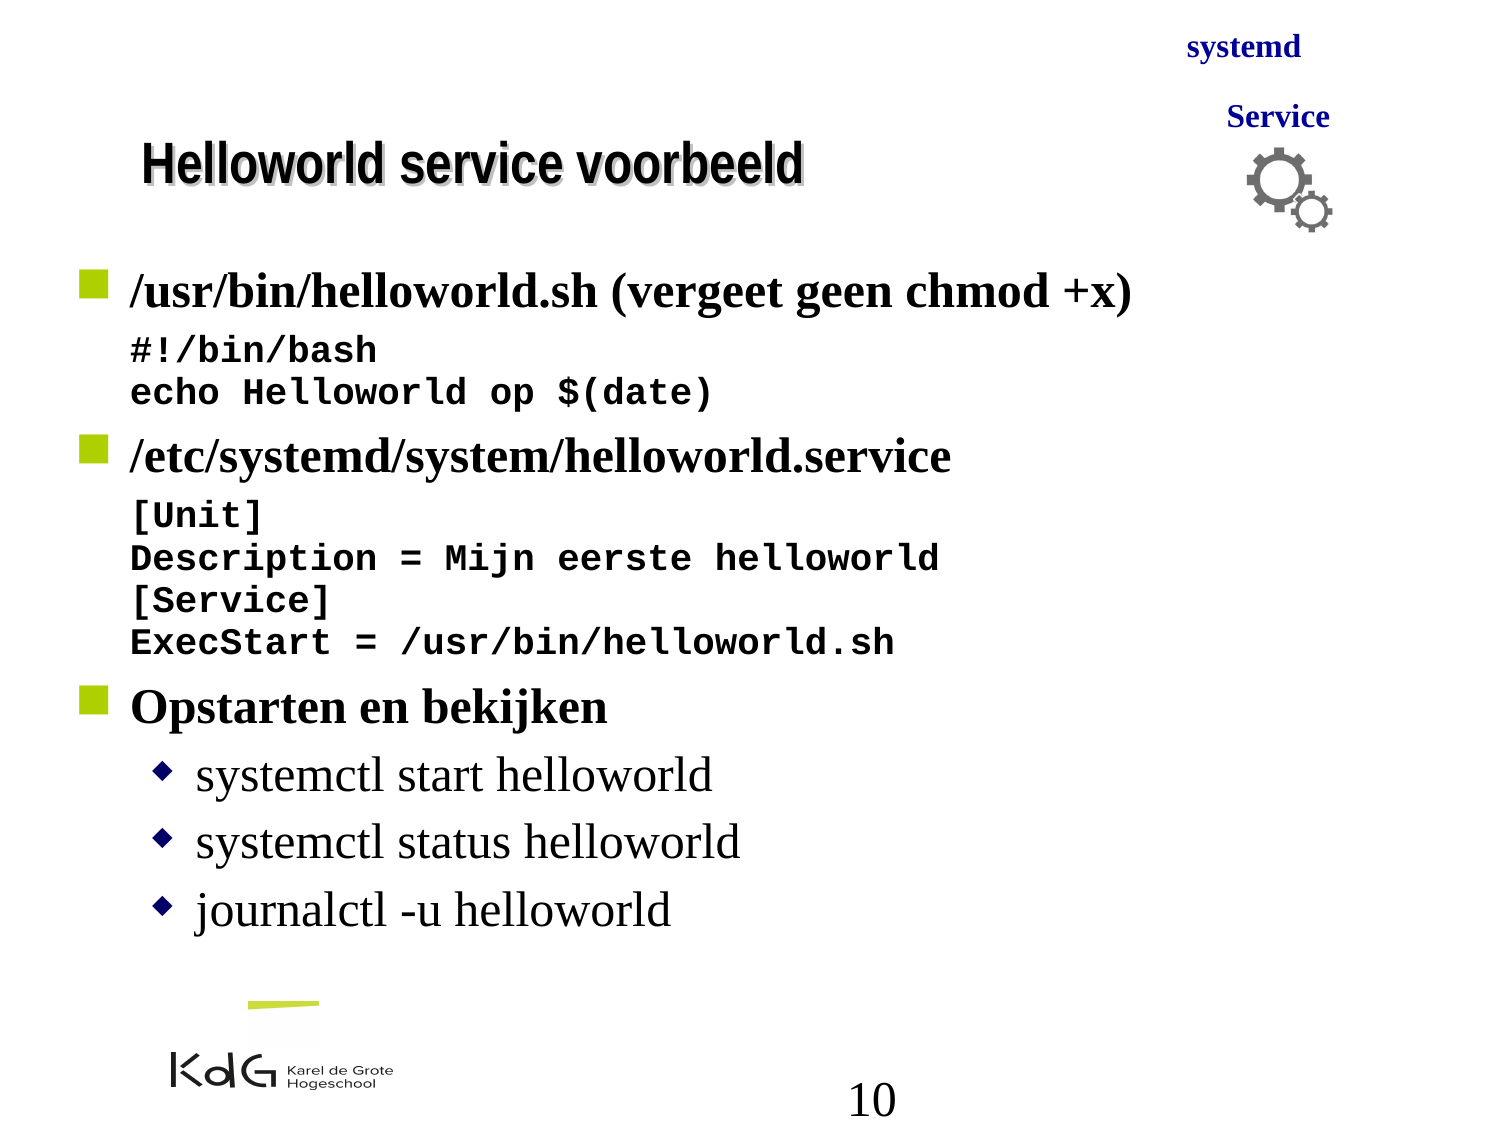

# Helloworld service voorbeeld
Service
/usr/bin/helloworld.sh (vergeet geen chmod +x)
#!/bin/bash
echo Helloworld op $(date)
/etc/systemd/system/helloworld.service
[Unit]
Description = Mijn eerste helloworld
[Service]
ExecStart = /usr/bin/helloworld.sh
Opstarten en bekijken
systemctl start helloworld
systemctl status helloworld
journalctl -u helloworld